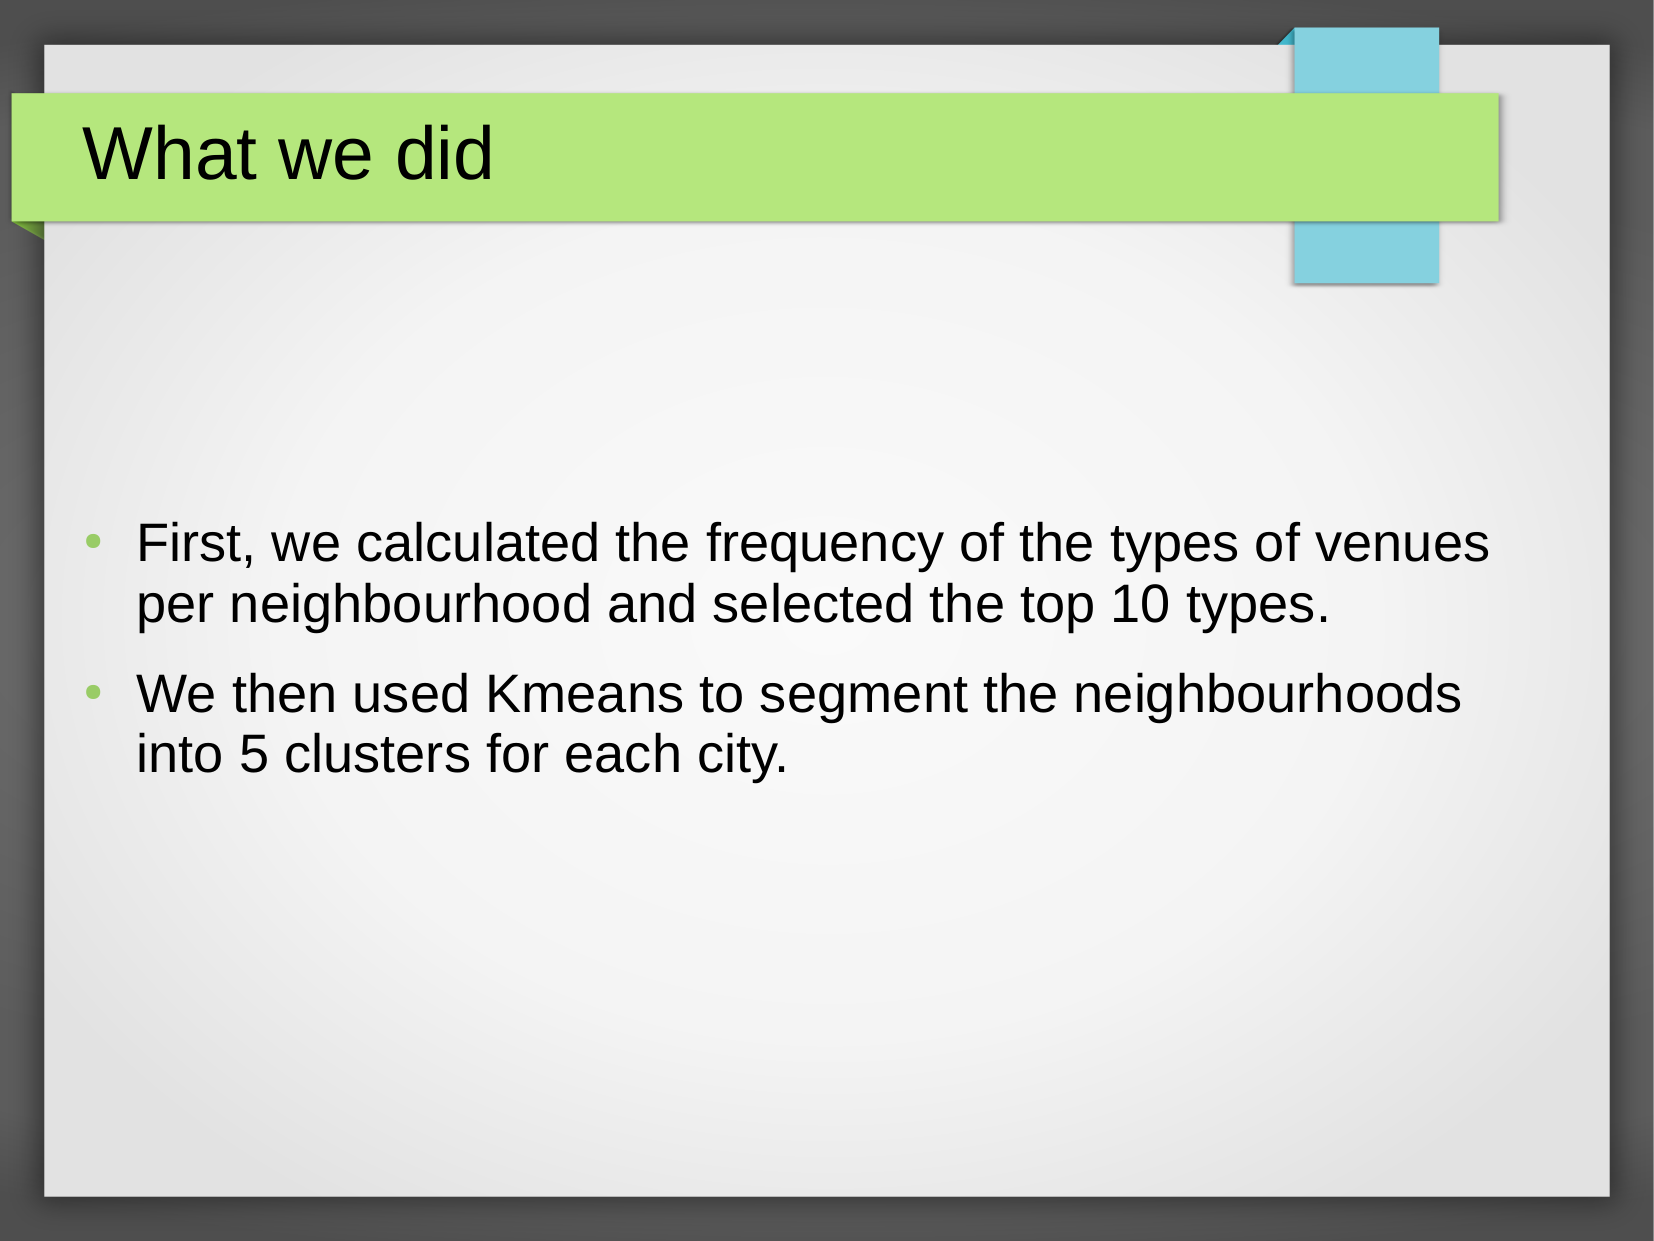

# What we did
First, we calculated the frequency of the types of venues per neighbourhood and selected the top 10 types.
We then used Kmeans to segment the neighbourhoods into 5 clusters for each city.